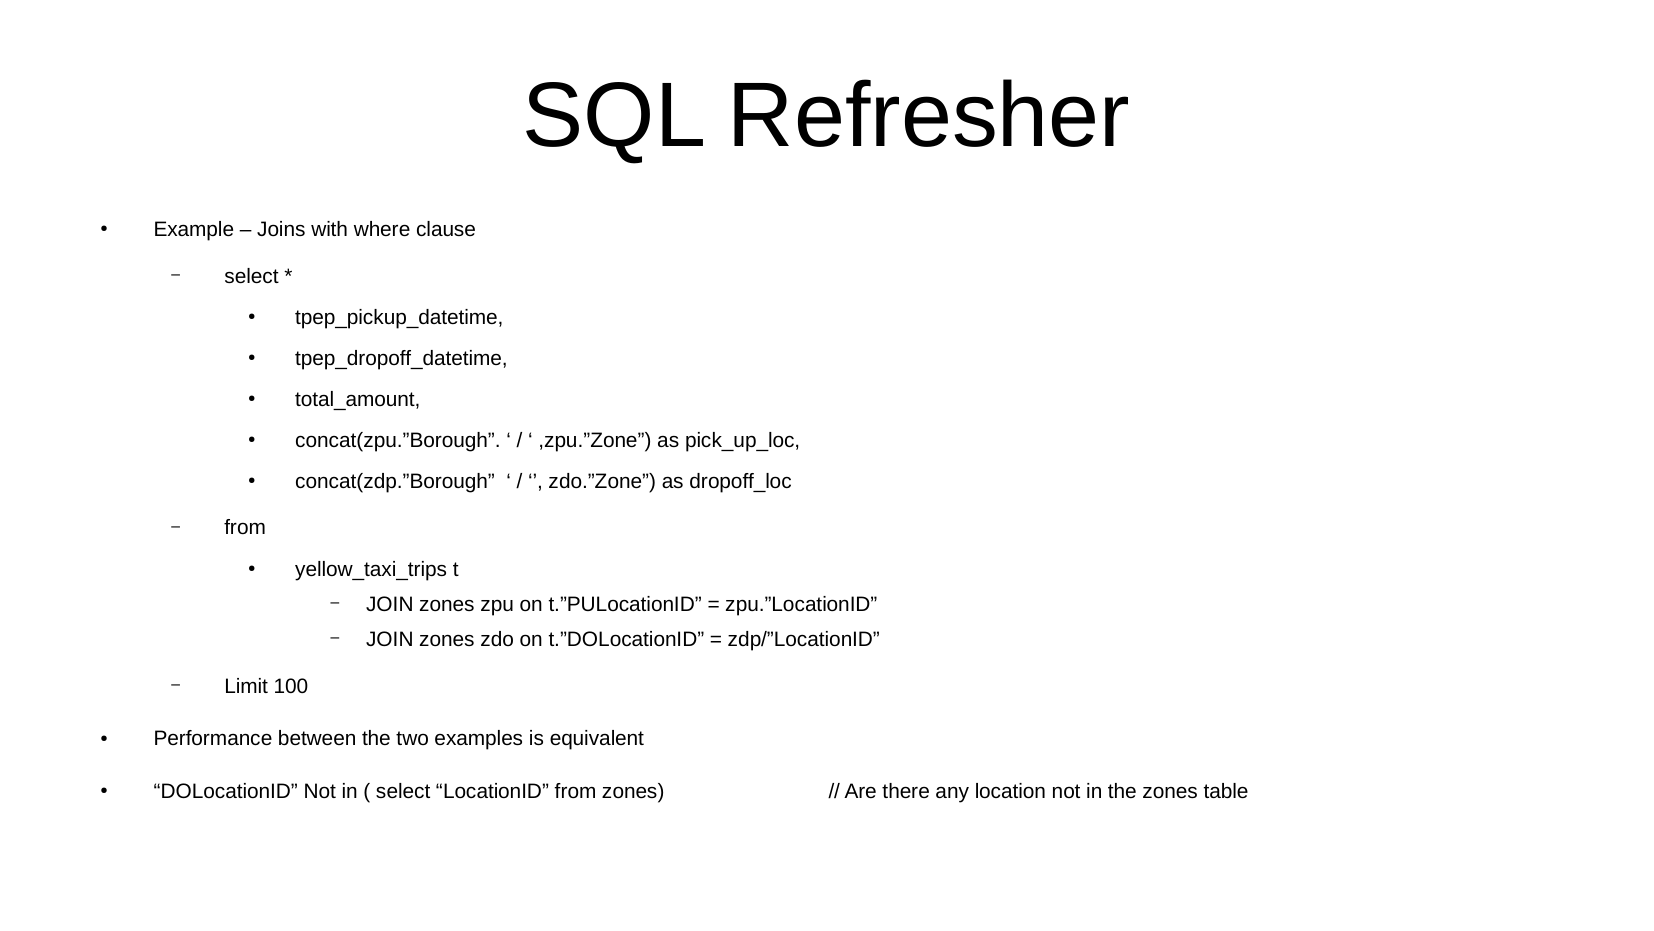

# SQL Refresher
Example – Joins with where clause
select *
tpep_pickup_datetime,
tpep_dropoff_datetime,
total_amount,
concat(zpu.”Borough”. ‘ / ‘ ,zpu.”Zone”) as pick_up_loc,
concat(zdp.”Borough” ‘ / ‘’, zdo.”Zone”) as dropoff_loc
from
yellow_taxi_trips t
JOIN zones zpu on t.”PULocationID” = zpu.”LocationID”
JOIN zones zdo on t.”DOLocationID” = zdp/”LocationID”
Limit 100
Performance between the two examples is equivalent
“DOLocationID” Not in ( select “LocationID” from zones)			// Are there any location not in the zones table